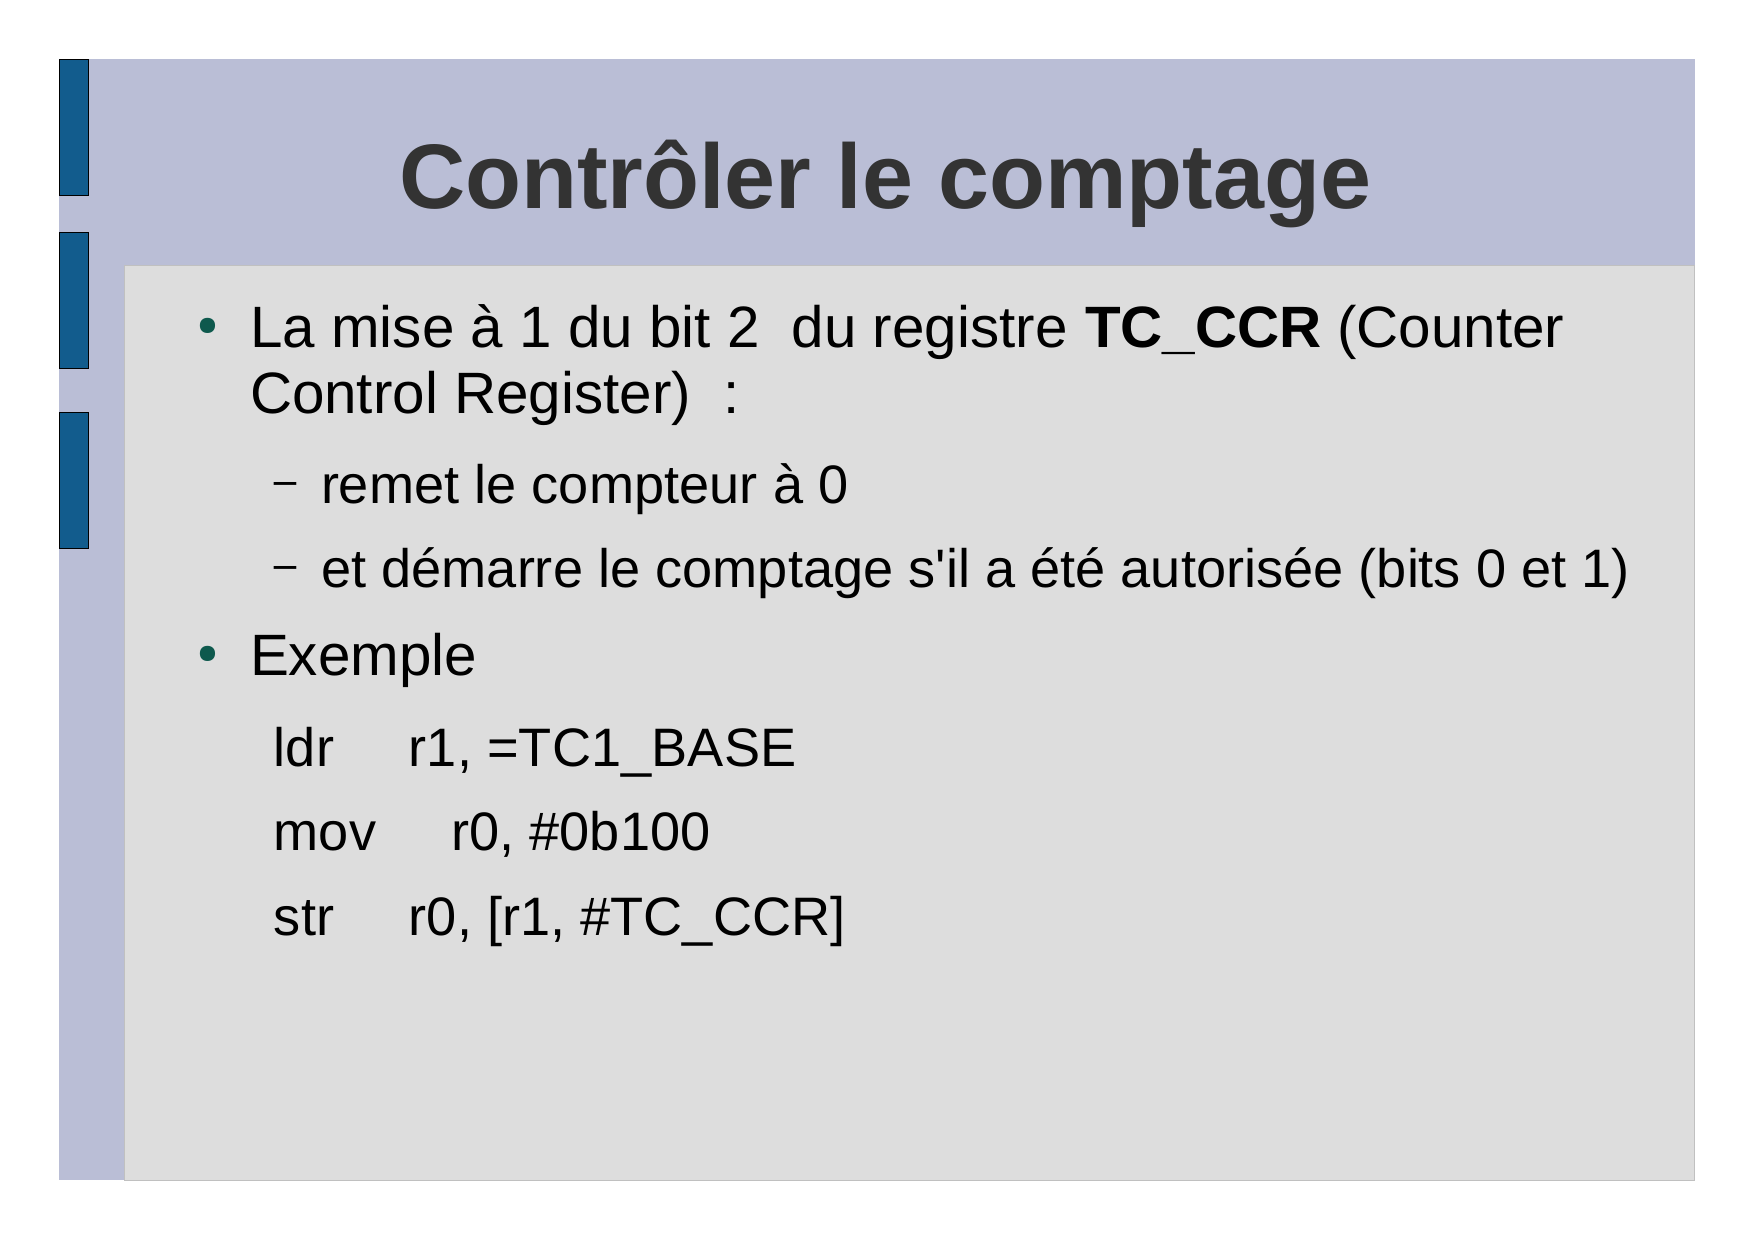

# Contrôler le comptage
La mise à 1 du bit 2 du registre TC_CCR (Counter Control Register) :
remet le compteur à 0
et démarre le comptage s'il a été autorisée (bits 0 et 1)
Exemple
ldr r1, =TC1_BASE
mov r0, #0b100
str r0, [r1, #TC_CCR]